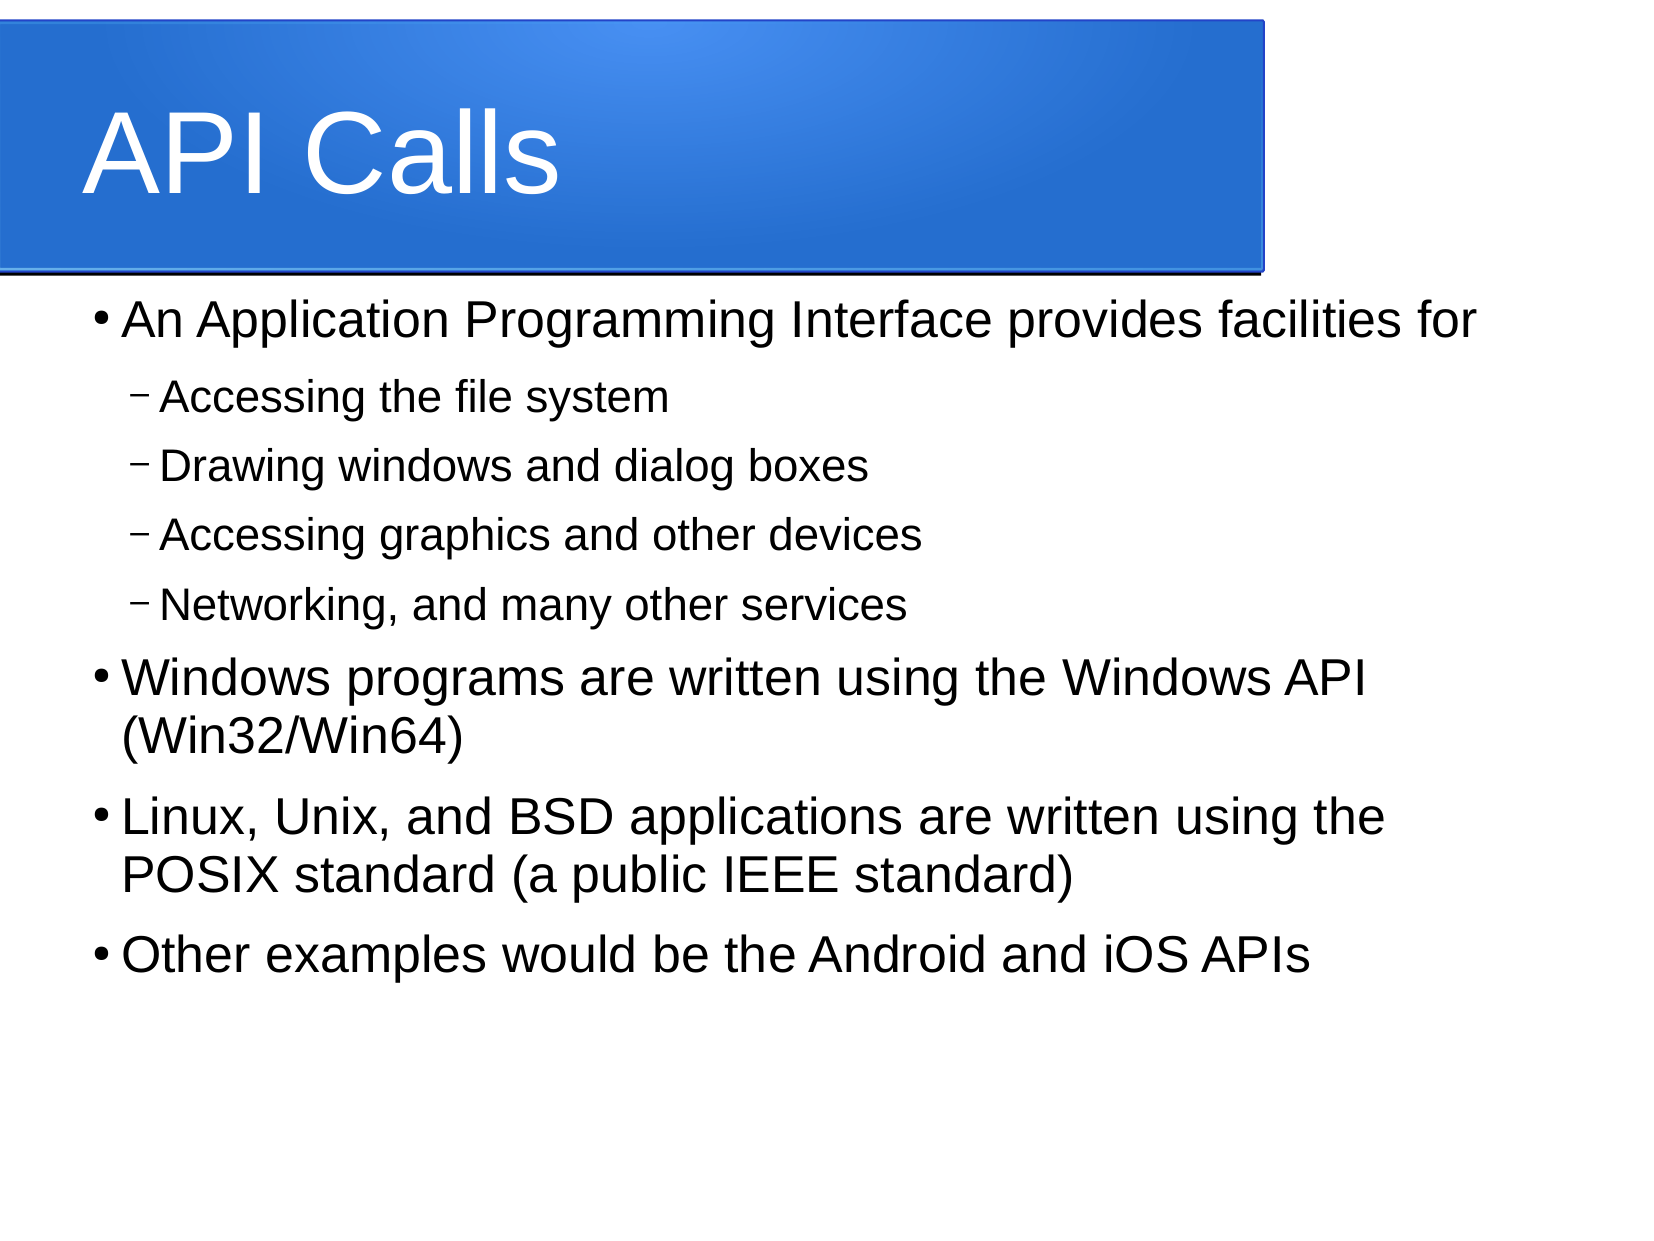

# API Calls
An Application Programming Interface provides facilities for
Accessing the file system
Drawing windows and dialog boxes
Accessing graphics and other devices
Networking, and many other services
Windows programs are written using the Windows API (Win32/Win64)
Linux, Unix, and BSD applications are written using the POSIX standard (a public IEEE standard)
Other examples would be the Android and iOS APIs